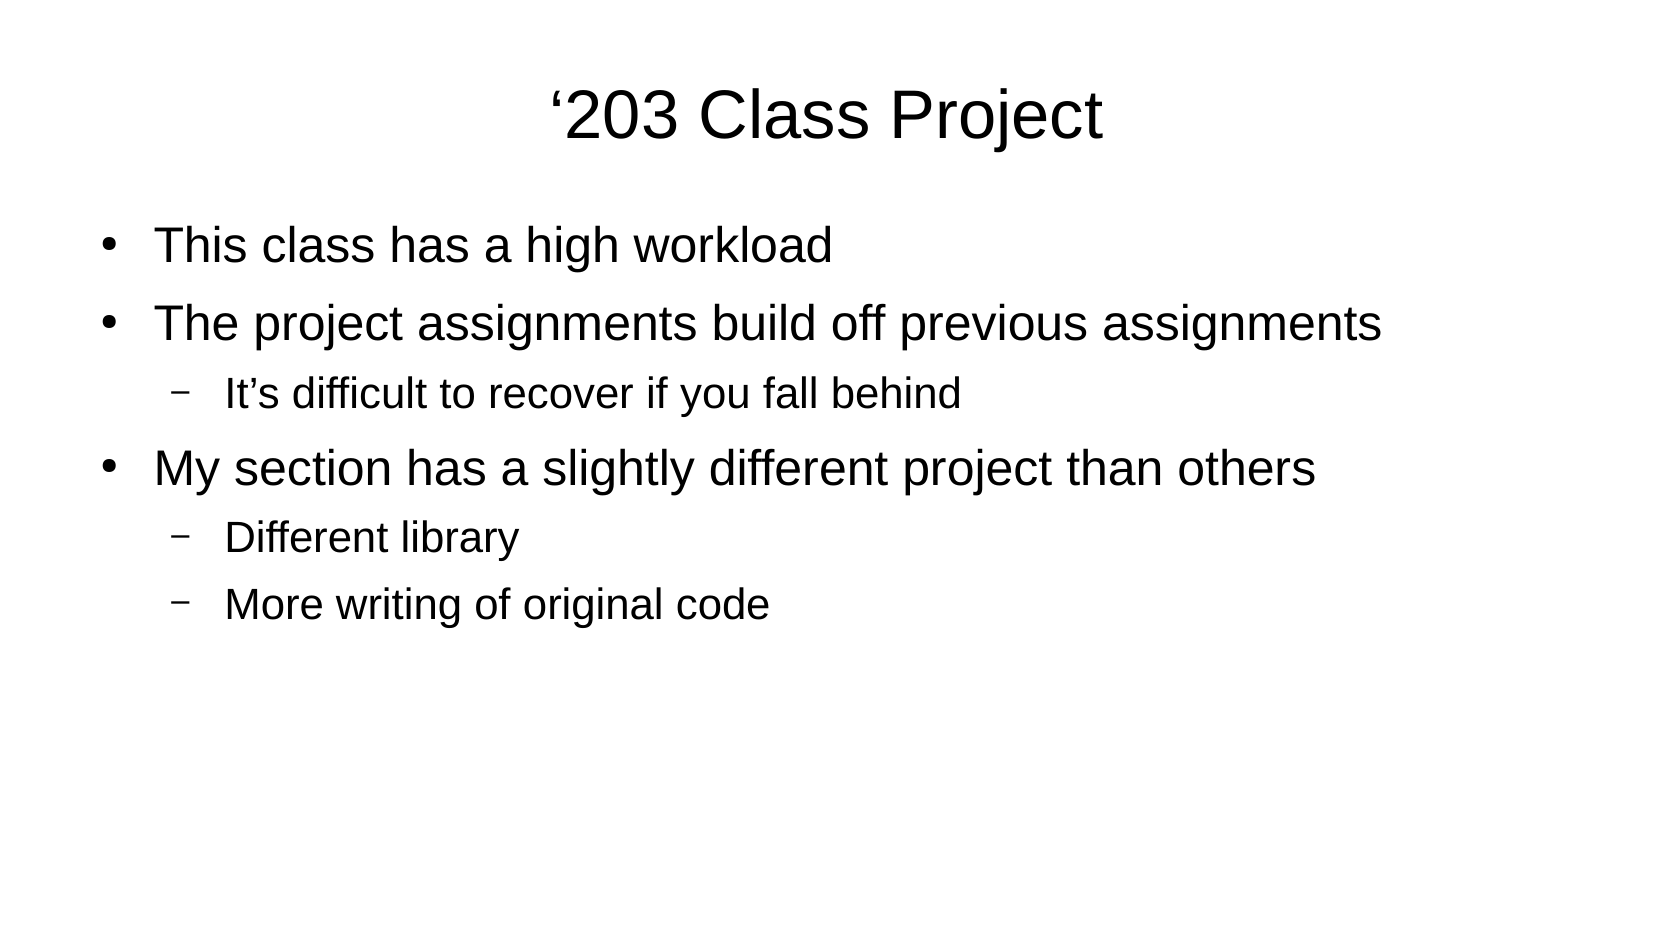

# ‘203 Class Project
This class has a high workload
The project assignments build off previous assignments
It’s difficult to recover if you fall behind
My section has a slightly different project than others
Different library
More writing of original code